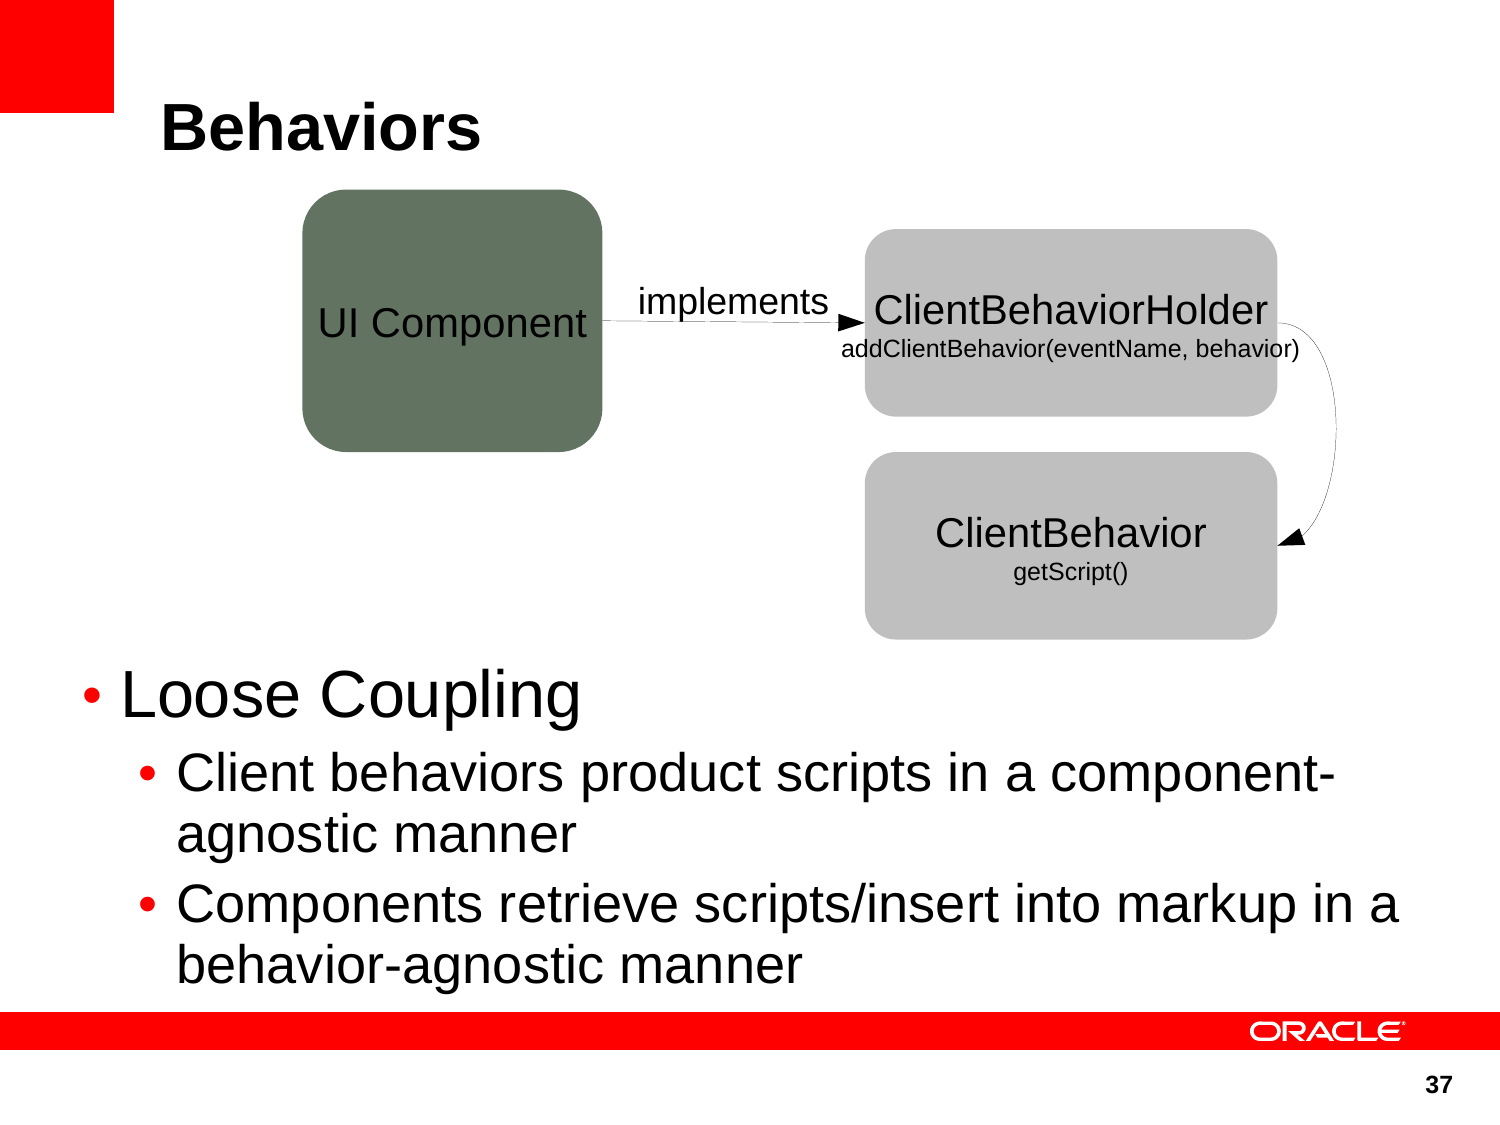

# Behaviors
UI Component
ClientBehaviorHolder
addClientBehavior(eventName, behavior)
ClientBehavior
getScript()
Loose Coupling
Client behaviors product scripts in a component-agnostic manner
Components retrieve scripts/insert into markup in a behavior-agnostic manner